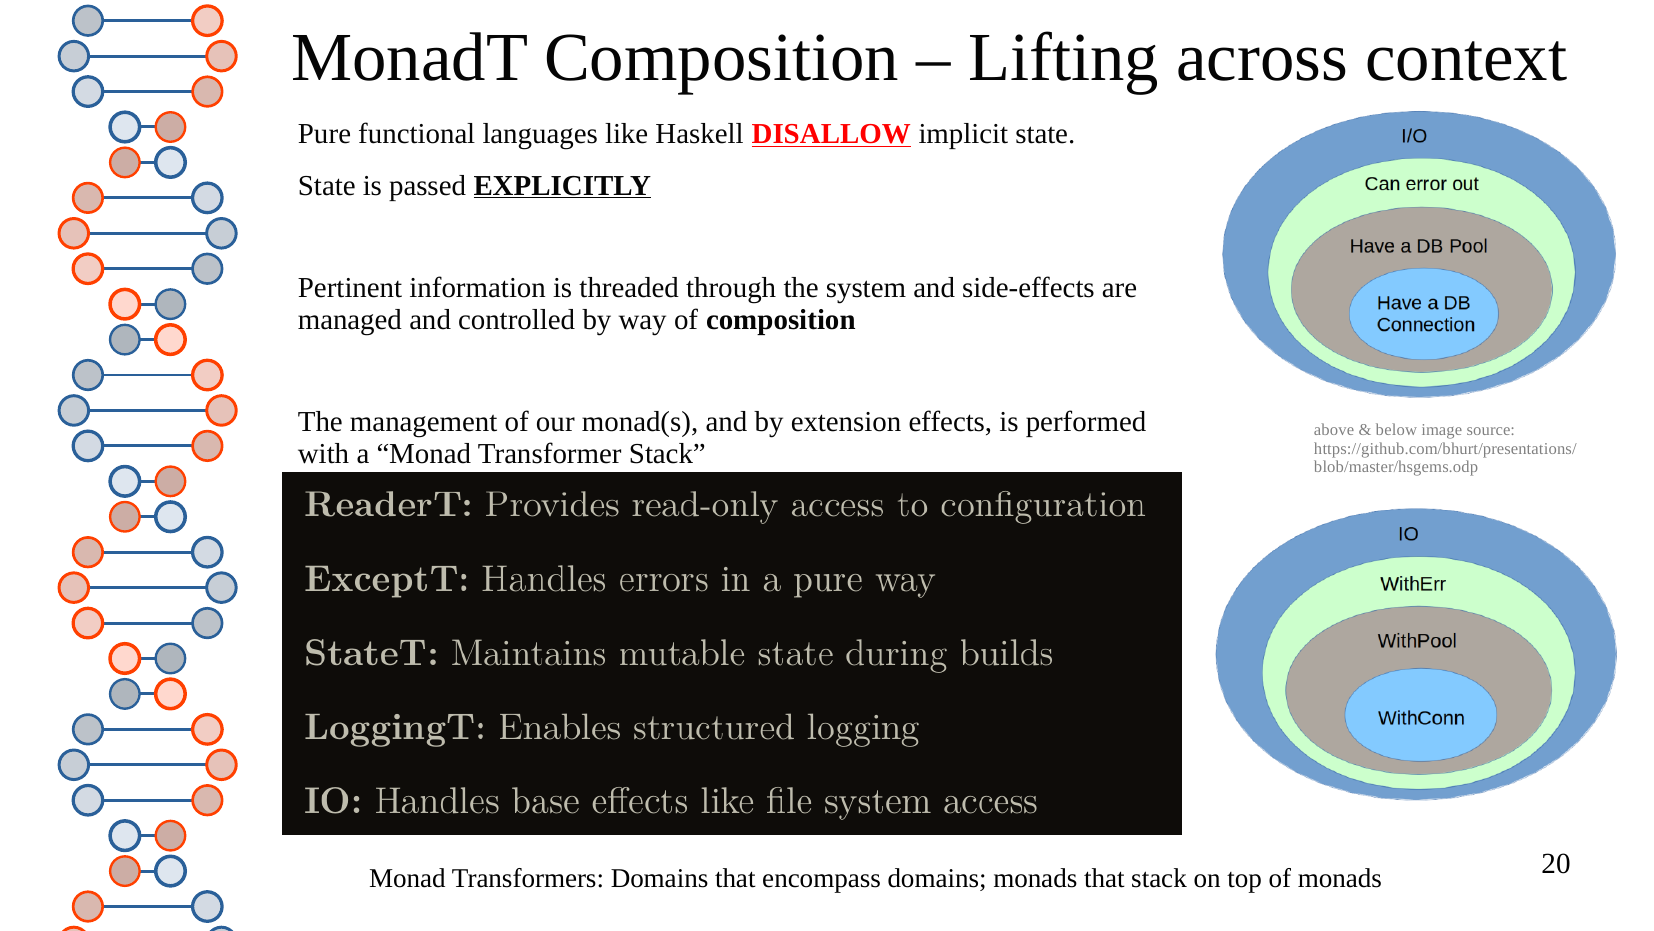

# MonadT Composition – Lifting across context
Pure functional languages like Haskell DISALLOW implicit state.
State is passed EXPLICITLY
Pertinent information is threaded through the system and side-effects are managed and controlled by way of composition
The management of our monad(s), and by extension effects, is performed with a “Monad Transformer Stack”
above & below image source: https://github.com/bhurt/presentations/blob/master/hsgems.odp
20
Monad Transformers: Domains that encompass domains; monads that stack on top of monads